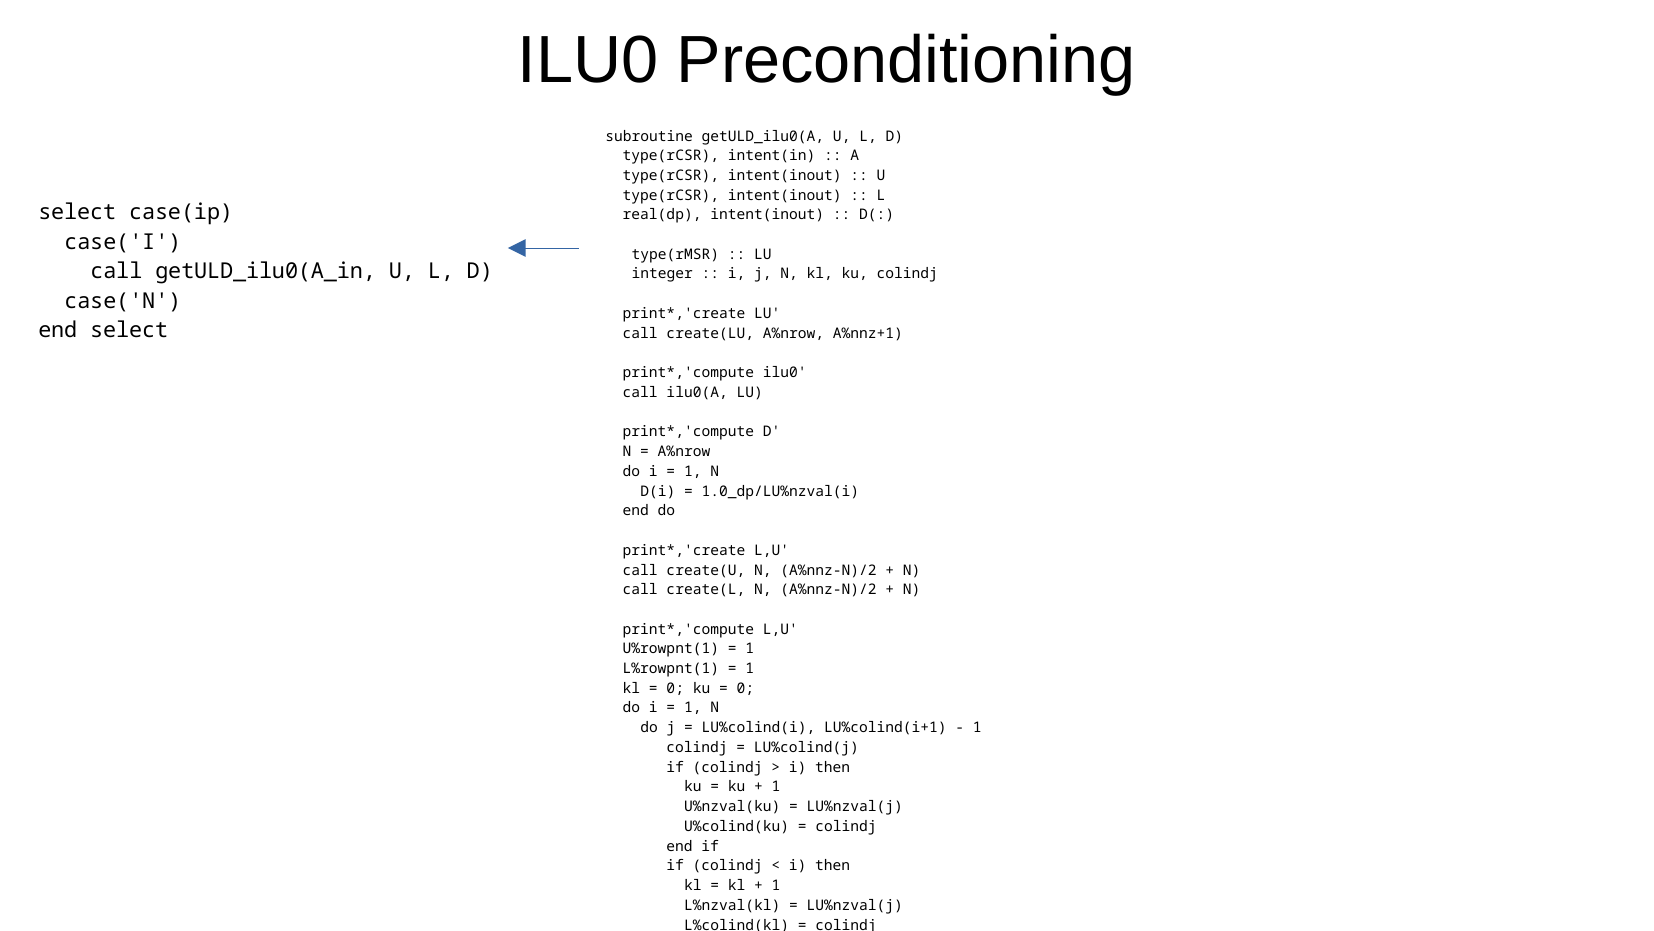

# ILU0 Preconditioning
subroutine getULD_ilu0(A, U, L, D)
 type(rCSR), intent(in) :: A
 type(rCSR), intent(inout) :: U
 type(rCSR), intent(inout) :: L
 real(dp), intent(inout) :: D(:)
 type(rMSR) :: LU
 integer :: i, j, N, kl, ku, colindj
 print*,'create LU'
 call create(LU, A%nrow, A%nnz+1)
 print*,'compute ilu0'
 call ilu0(A, LU)
 print*,'compute D'
 N = A%nrow
 do i = 1, N
 D(i) = 1.0_dp/LU%nzval(i)
 end do
 print*,'create L,U'
 call create(U, N, (A%nnz-N)/2 + N)
 call create(L, N, (A%nnz-N)/2 + N)
 print*,'compute L,U'
 U%rowpnt(1) = 1
 L%rowpnt(1) = 1
 kl = 0; ku = 0;
 do i = 1, N
 do j = LU%colind(i), LU%colind(i+1) - 1
 colindj = LU%colind(j)
 if (colindj > i) then
 ku = ku + 1
 U%nzval(ku) = LU%nzval(j)
 U%colind(ku) = colindj
 end if
 if (colindj < i) then
 kl = kl + 1
 L%nzval(kl) = LU%nzval(j)
 L%colind(kl) = colindj
 end if
 end do
 kl = kl + 1
 L%nzval(kl) = D(i)
 L%colind(kl) = i
 L%rowpnt(i+1) = kl + 1
 ku = ku + 1
 U%nzval(ku) = D(i)
 U%colind(ku) = i
 U%rowpnt(i+1) = ku + 1
 end do
end subroutine getULD_ilu0
select case(ip)
 case('I')
 call getULD_ilu0(A_in, U, L, D)
 case('N')
end select